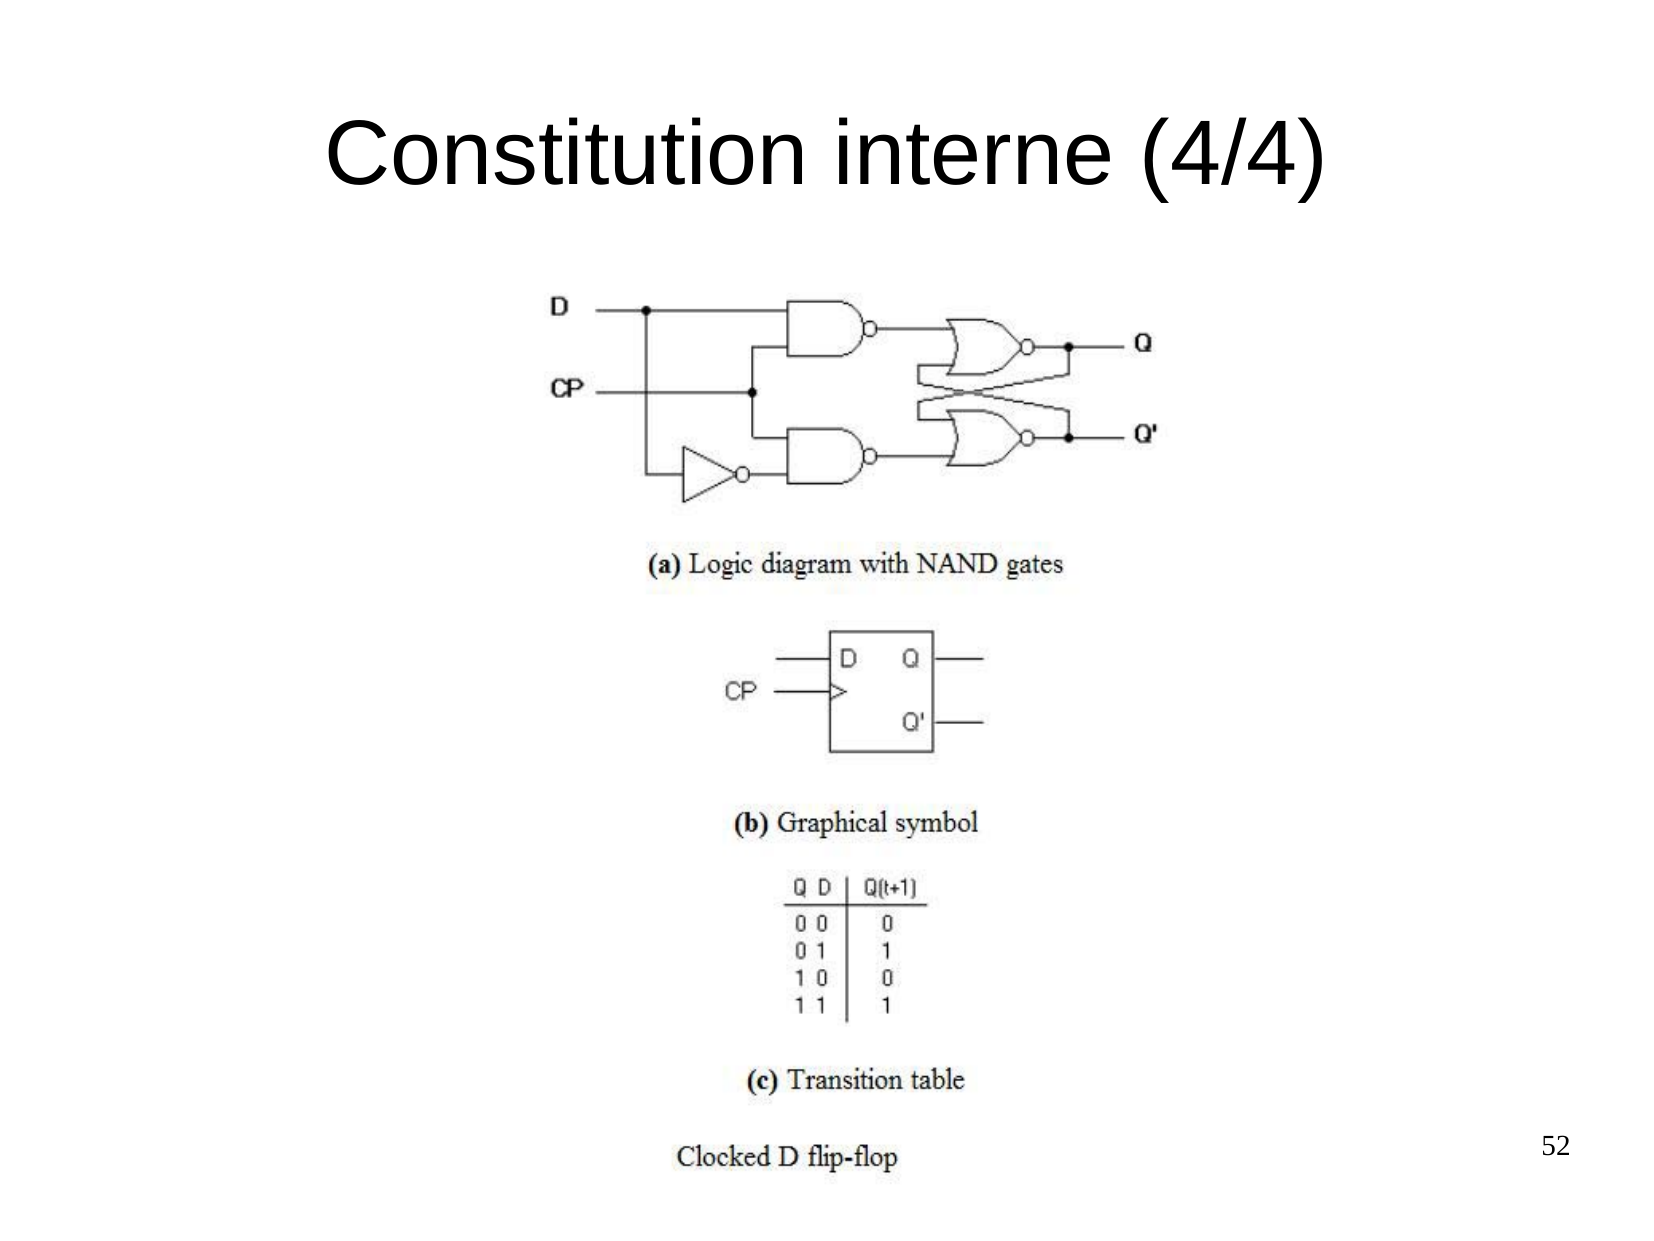

# Constitution interne (4/4)
UV 1.5
52